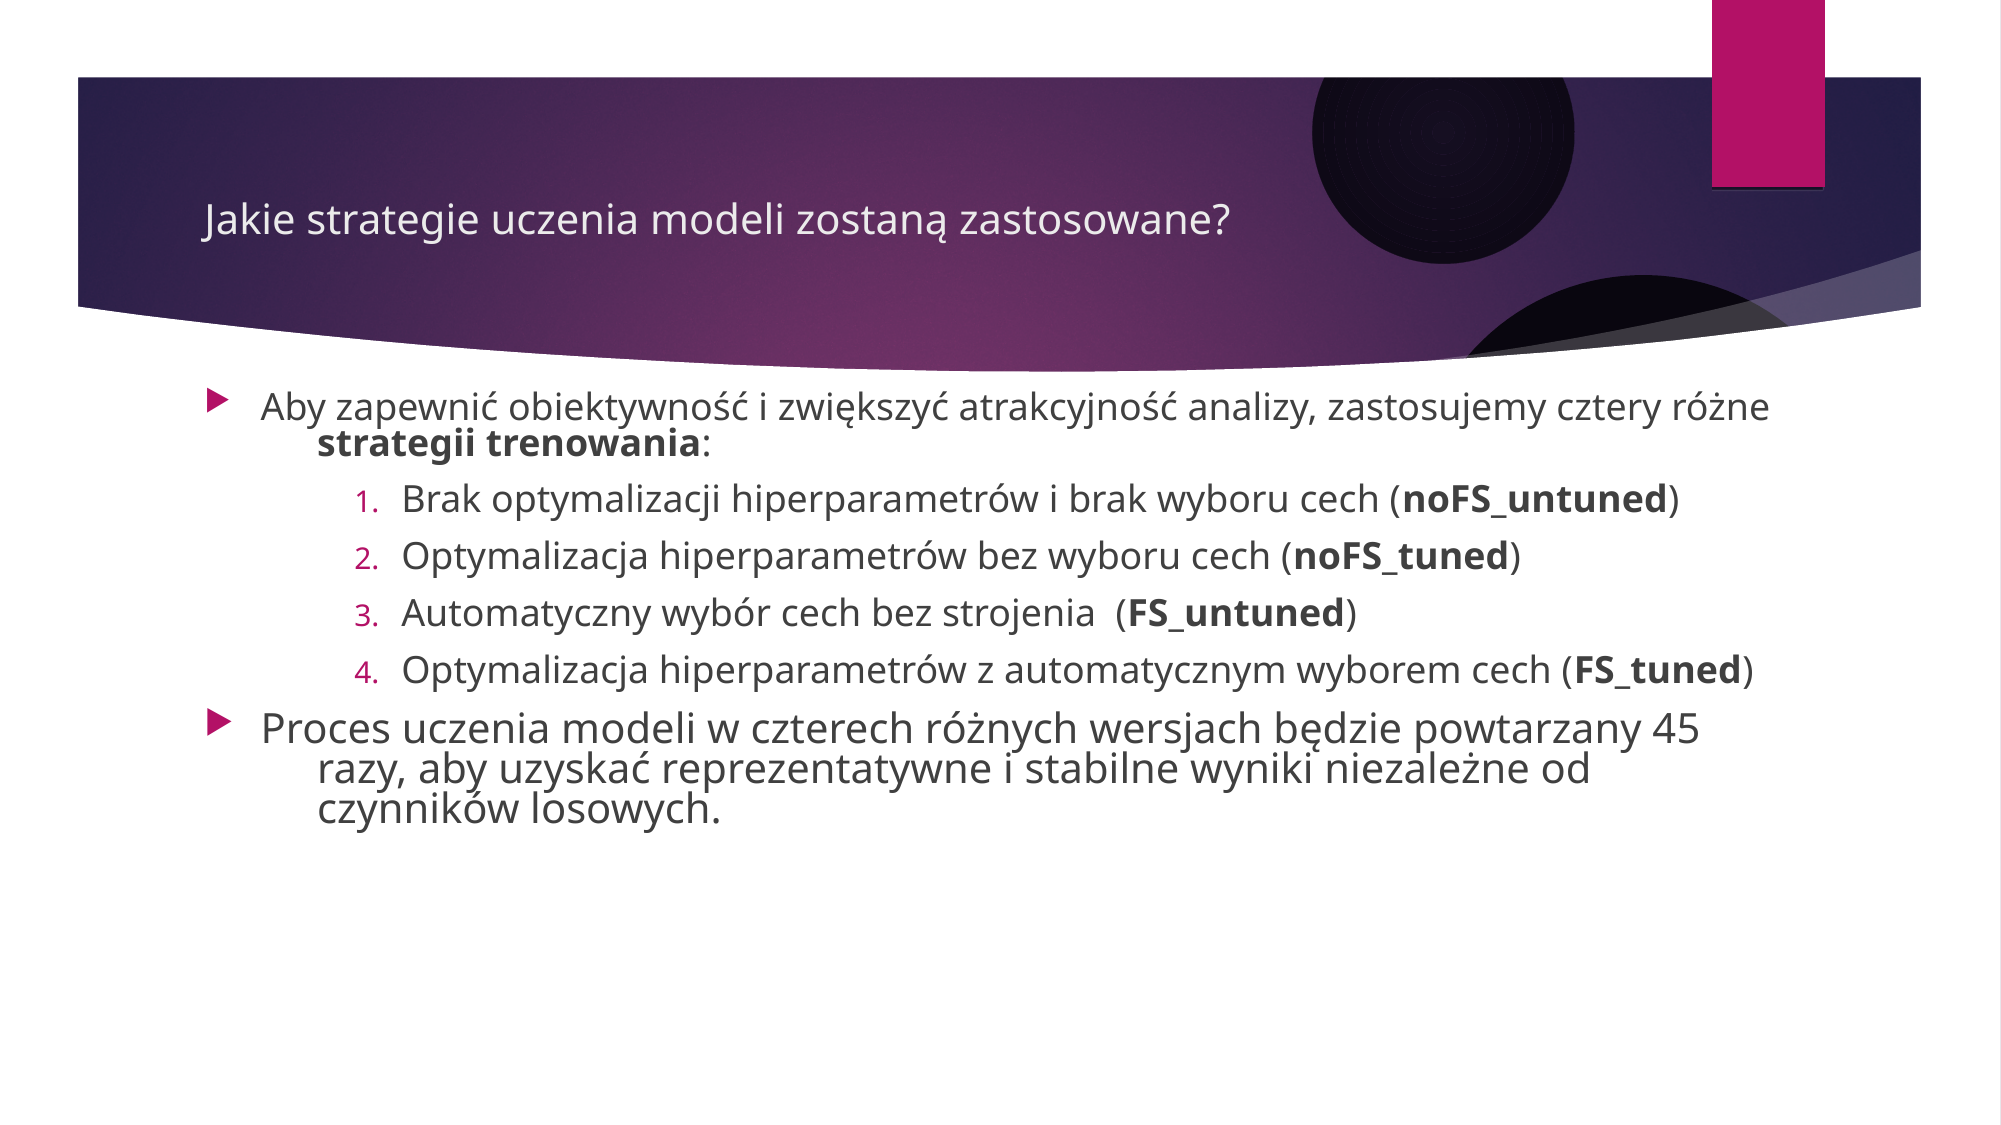

# Jakie strategie uczenia modeli zostaną zastosowane?
Aby zapewnić obiektywność i zwiększyć atrakcyjność analizy, zastosujemy cztery różne strategii trenowania:
Brak optymalizacji hiperparametrów i brak wyboru cech (noFS_untuned)
Optymalizacja hiperparametrów bez wyboru cech (noFS_tuned)
Automatyczny wybór cech bez strojenia (FS_untuned)
Optymalizacja hiperparametrów z automatycznym wyborem cech (FS_tuned)
Proces uczenia modeli w czterech różnych wersjach będzie powtarzany 45 razy, aby uzyskać reprezentatywne i stabilne wyniki niezależne od czynników losowych.